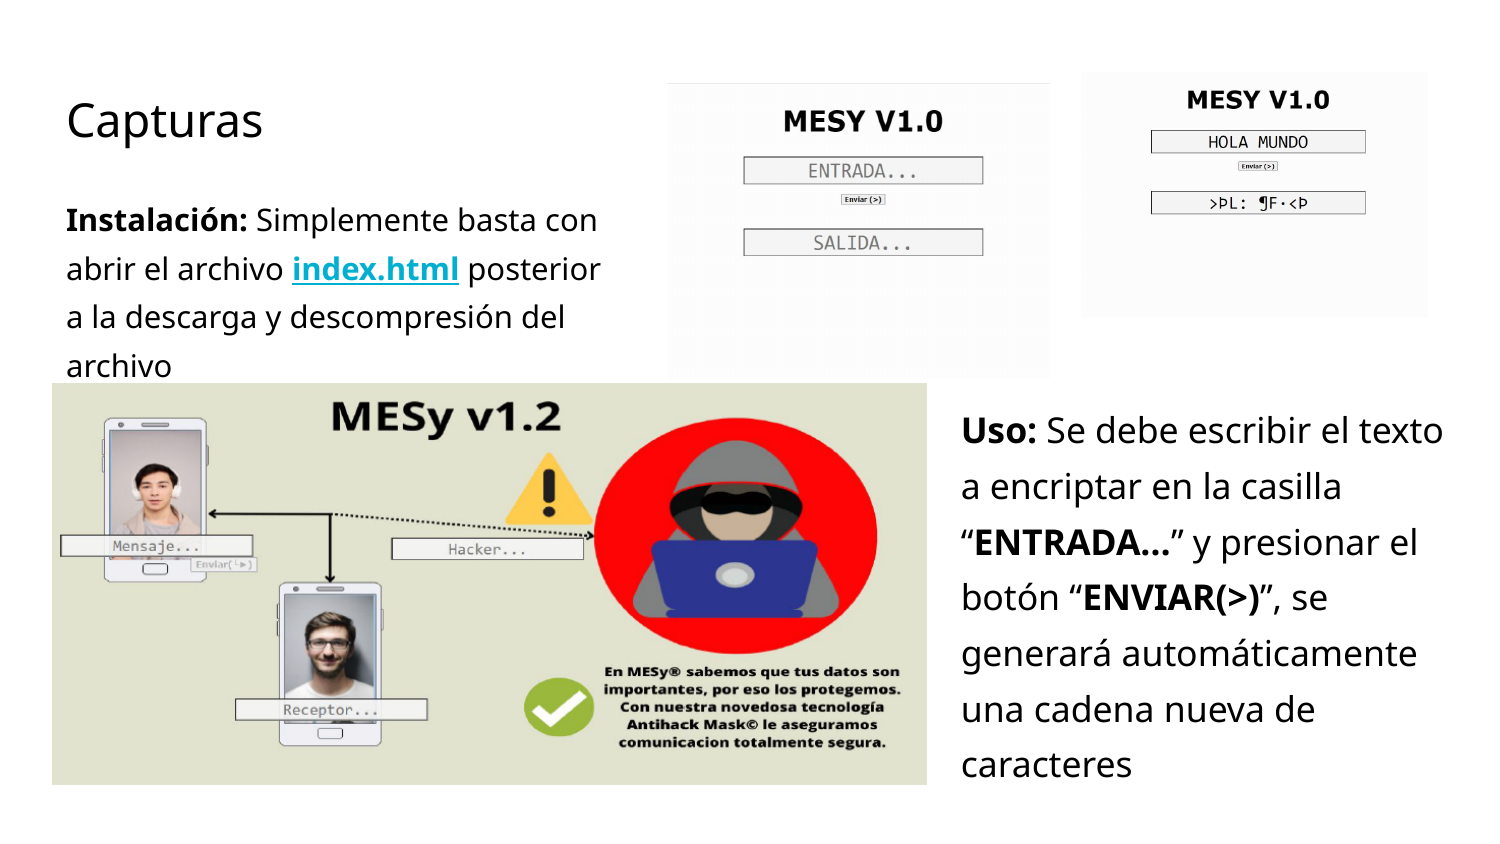

# Capturas
Instalación: Simplemente basta con abrir el archivo index.html posterior a la descarga y descompresión del archivo
Uso: Se debe escribir el texto a encriptar en la casilla “ENTRADA…” y presionar el botón “ENVIAR(>)”, se generará automáticamente una cadena nueva de caracteres